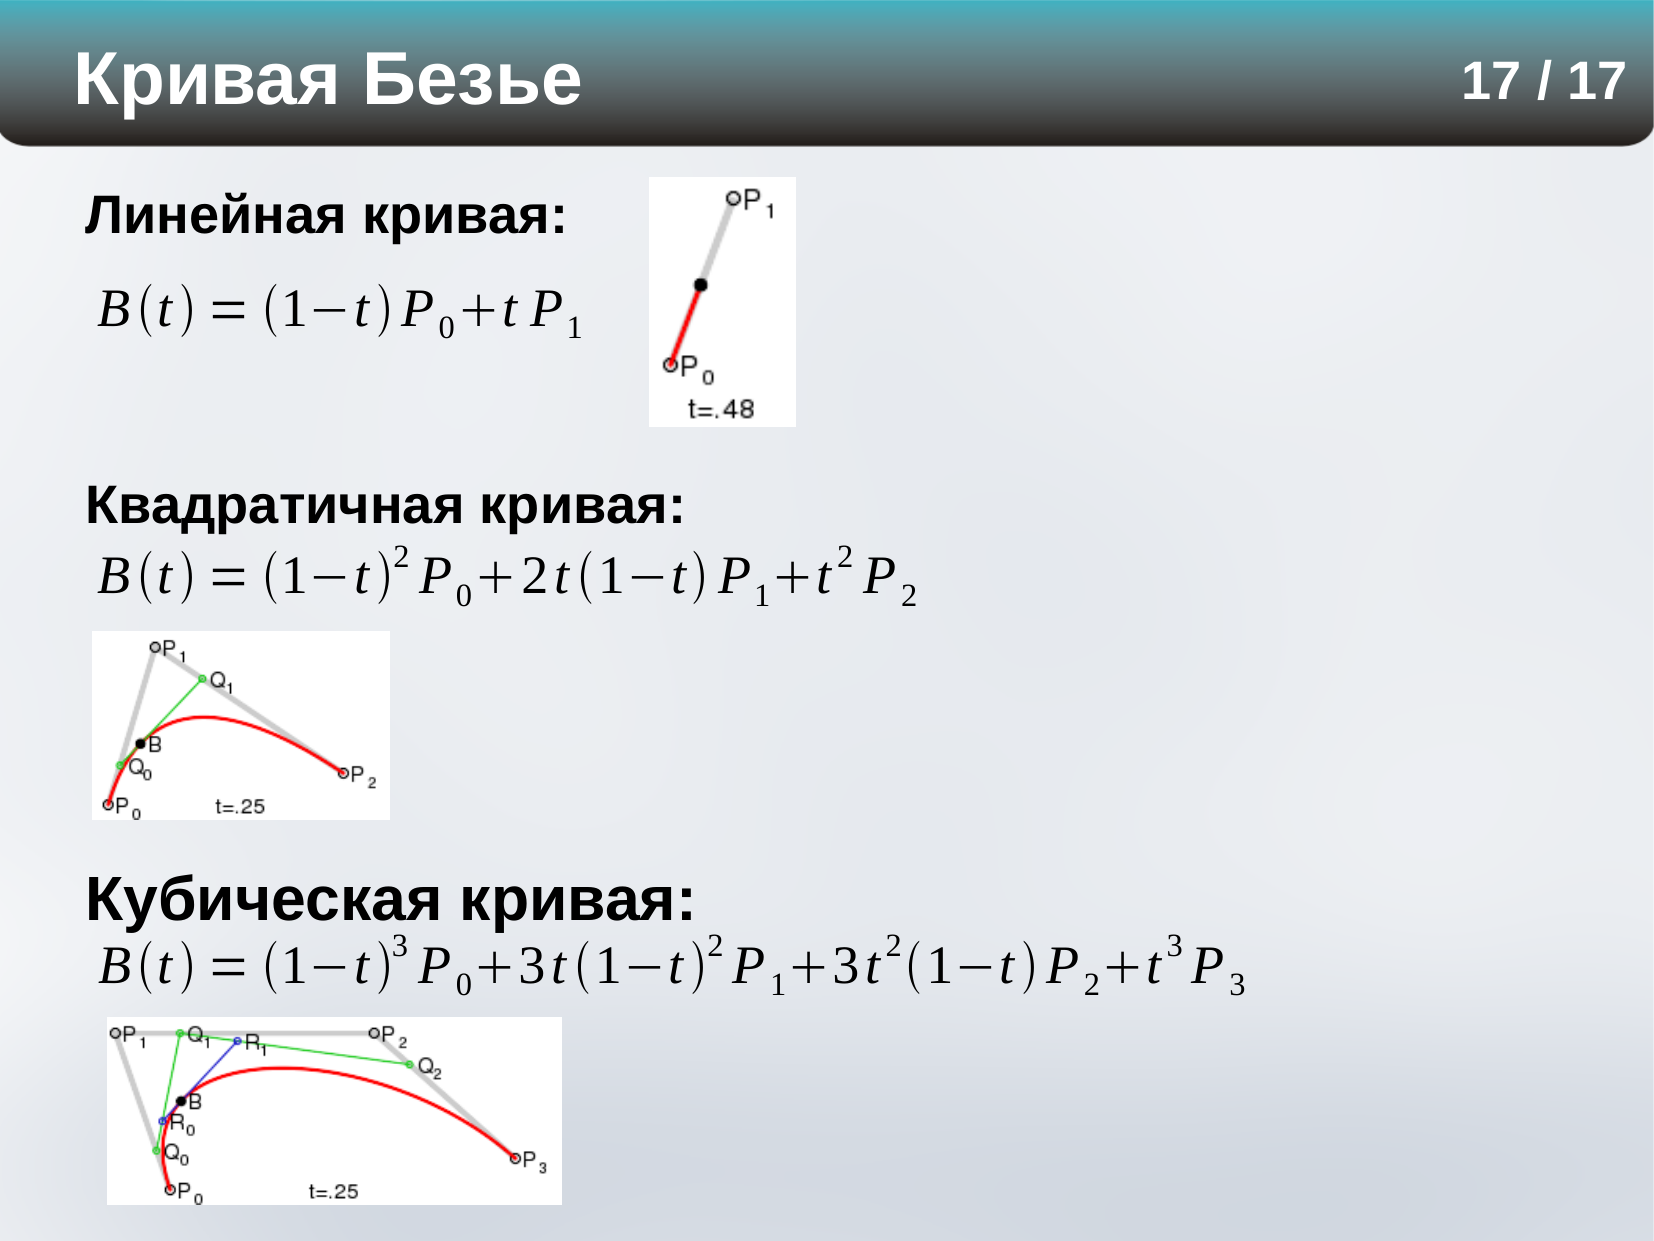

Кривая Безье
Линейная кривая:
Квадратичная кривая:
Кубическая кривая: